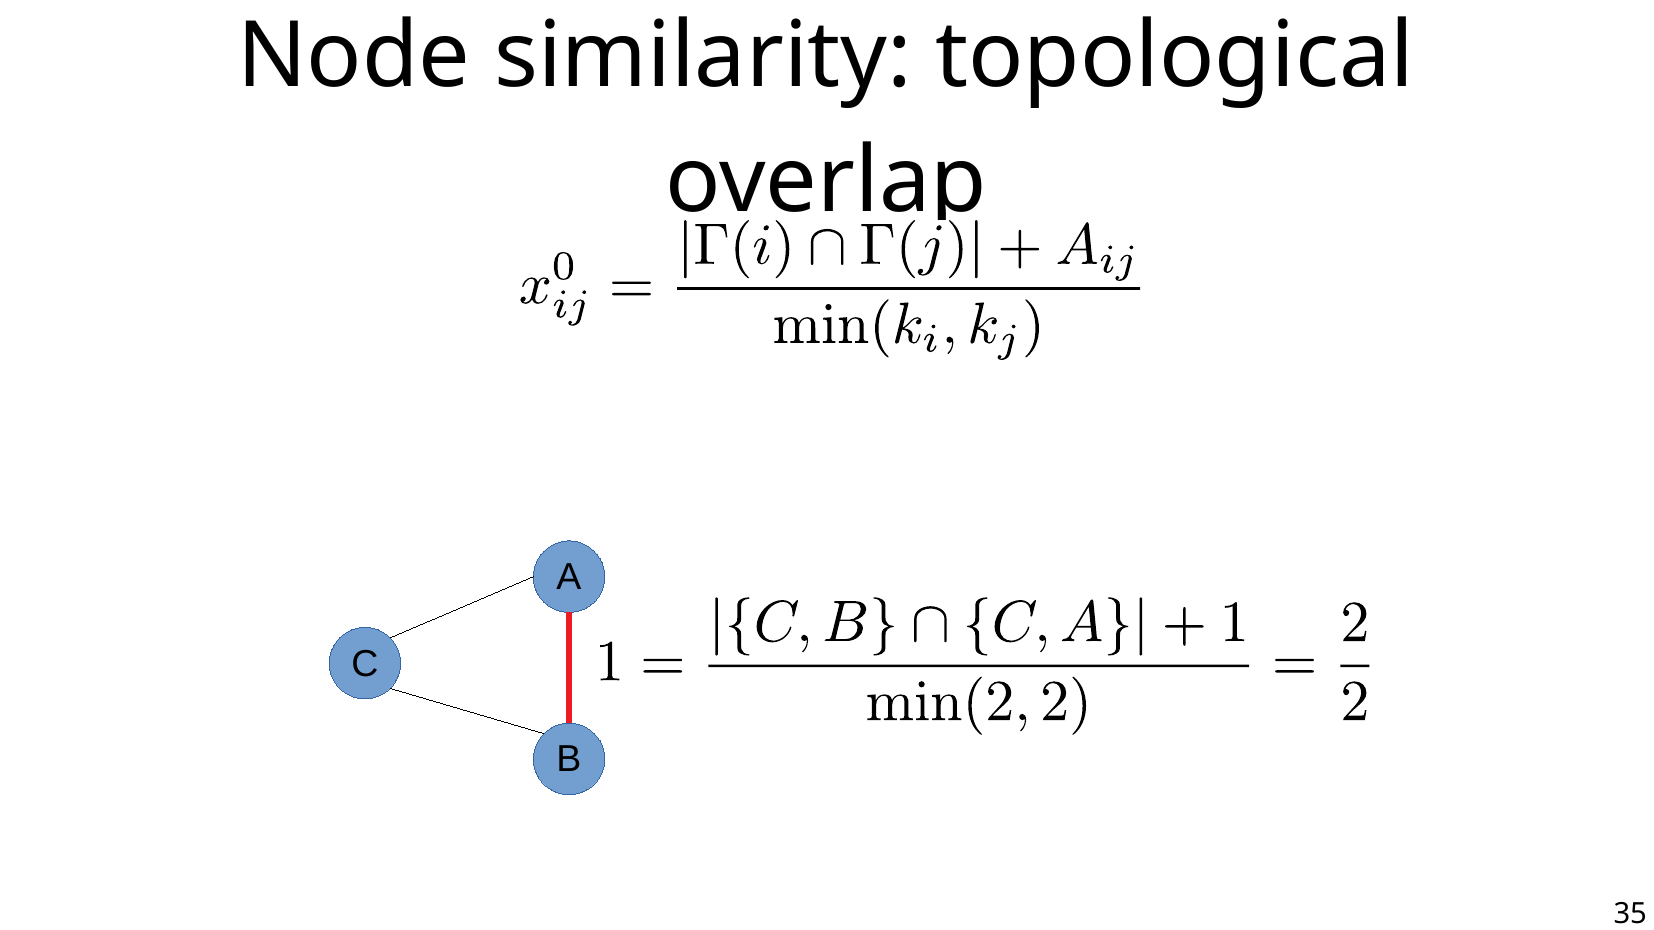

# Node similarity: topological overlap
A
C
B
35